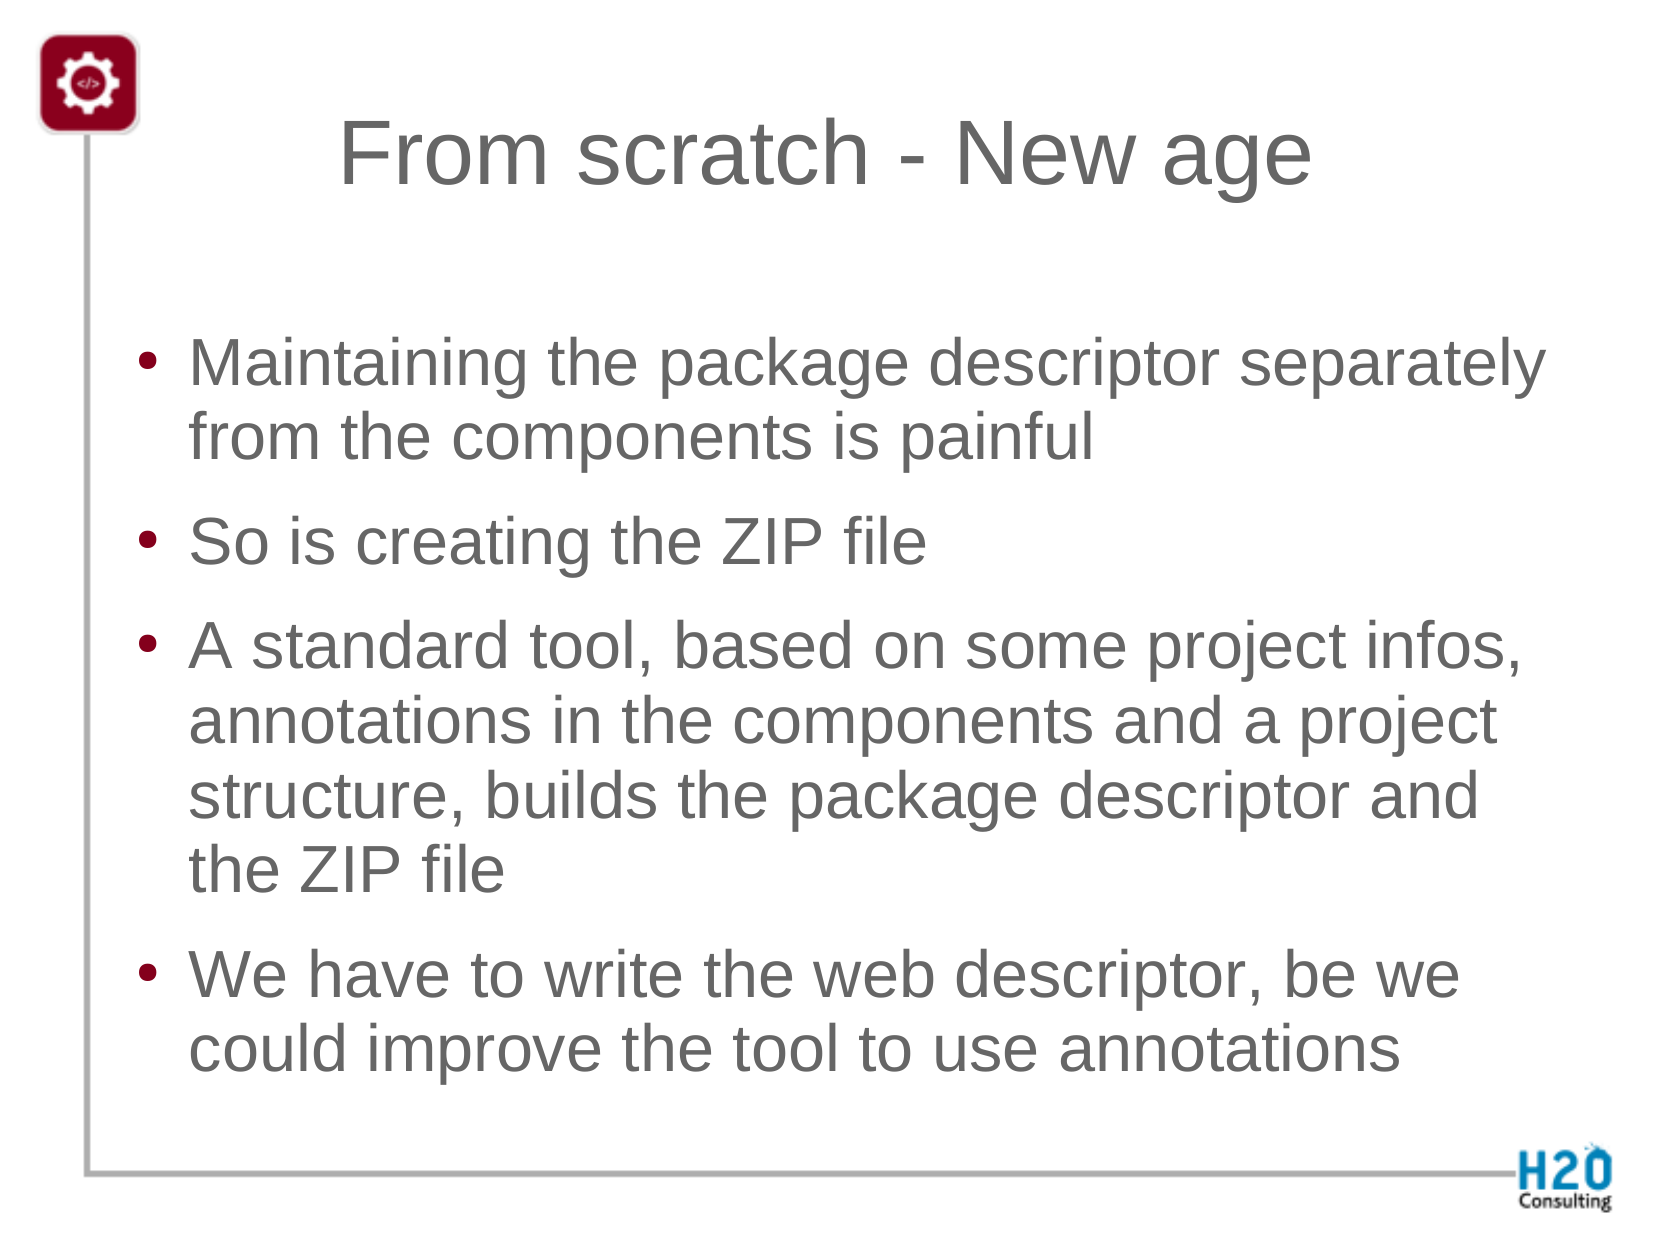

# From scratch - New age
Maintaining the package descriptor separately from the components is painful
So is creating the ZIP file
A standard tool, based on some project infos, annotations in the components and a project structure, builds the package descriptor and the ZIP file
We have to write the web descriptor, be we could improve the tool to use annotations